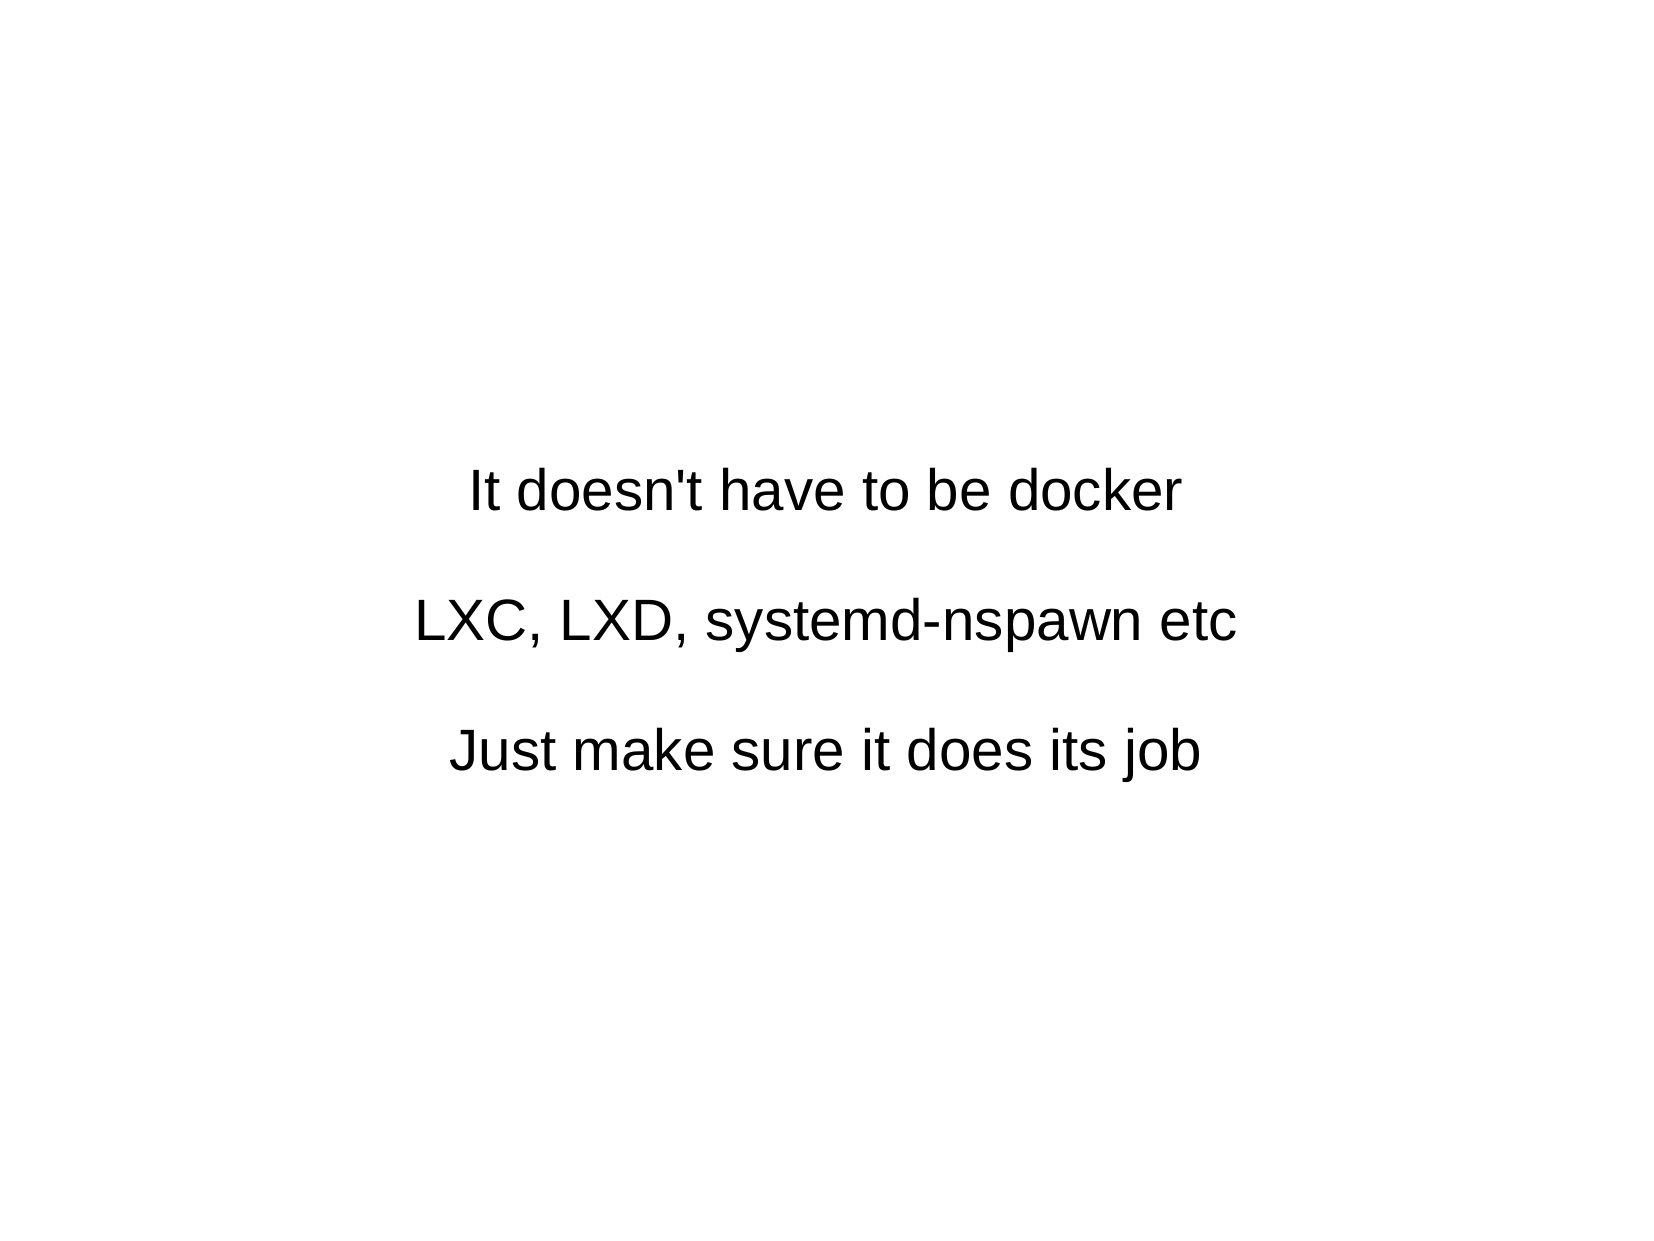

It doesn't have to be docker
LXC, LXD, systemd-nspawn etc
Just make sure it does its job